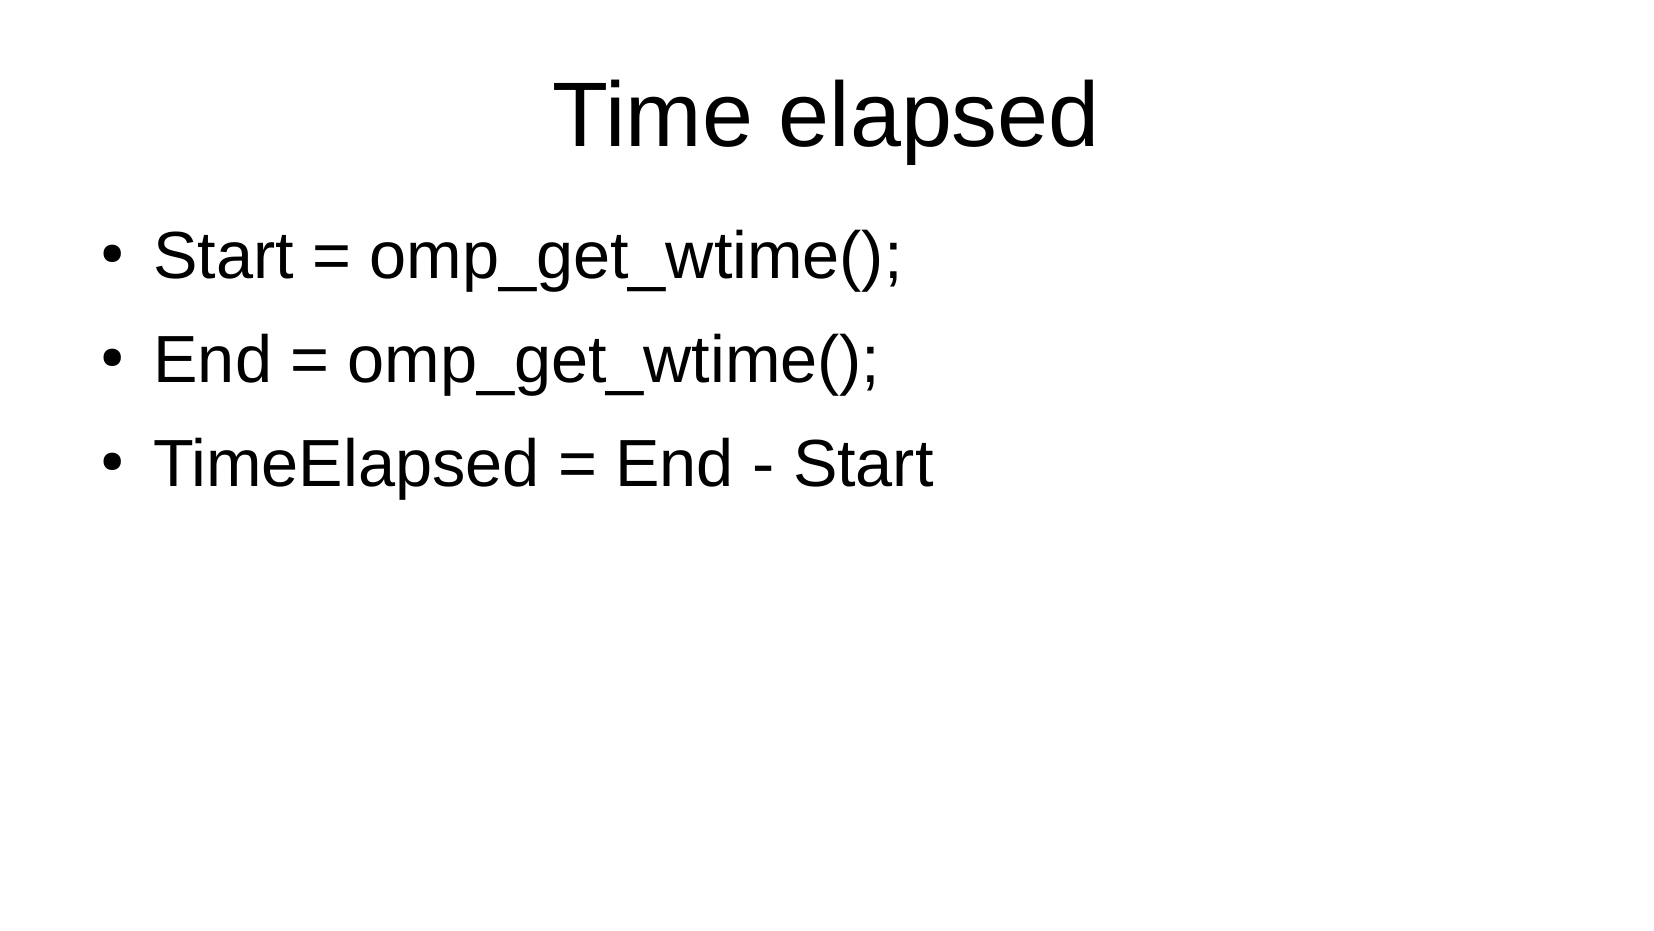

# Time elapsed
Start = omp_get_wtime();
End = omp_get_wtime();
TimeElapsed = End - Start